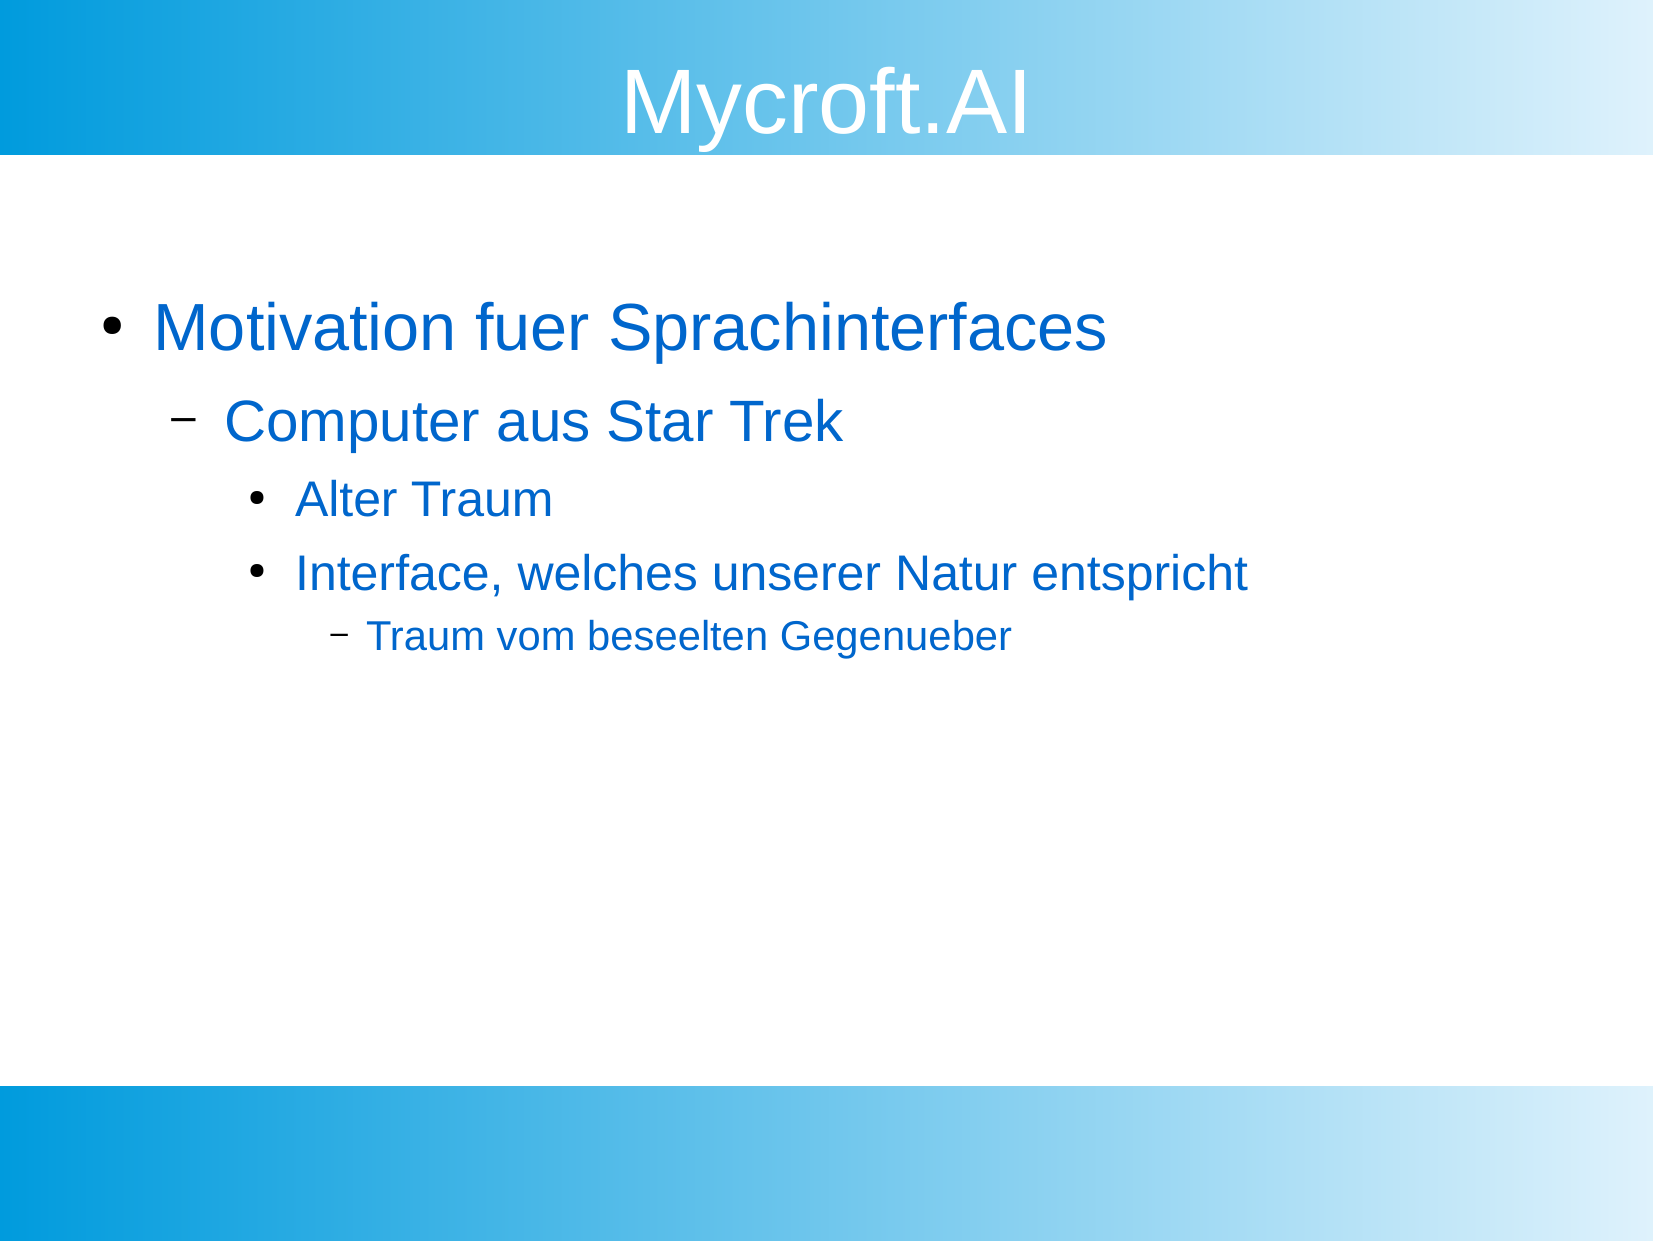

# Mycroft.AI
Motivation fuer Sprachinterfaces
Computer aus Star Trek
Alter Traum
Interface, welches unserer Natur entspricht
Traum vom beseelten Gegenueber